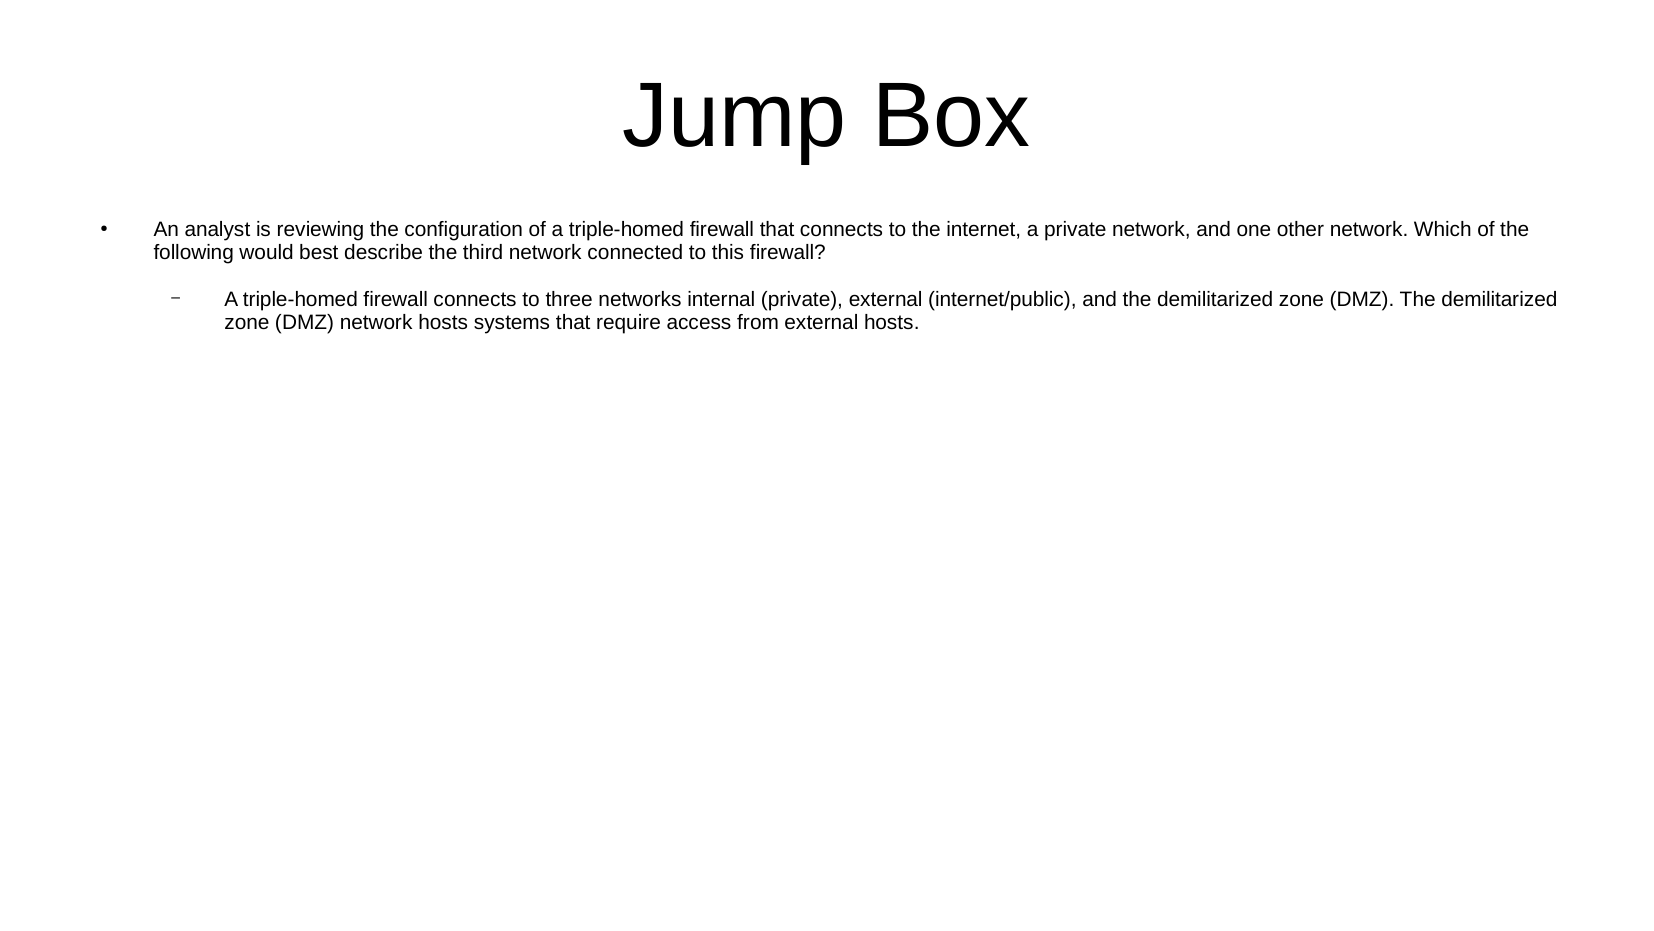

# Jump Box
An analyst is reviewing the configuration of a triple-homed firewall that connects to the internet, a private network, and one other network. Which of the following would best describe the third network connected to this firewall?
A triple-homed firewall connects to three networks internal (private), external (internet/public), and the demilitarized zone (DMZ). The demilitarized zone (DMZ) network hosts systems that require access from external hosts.